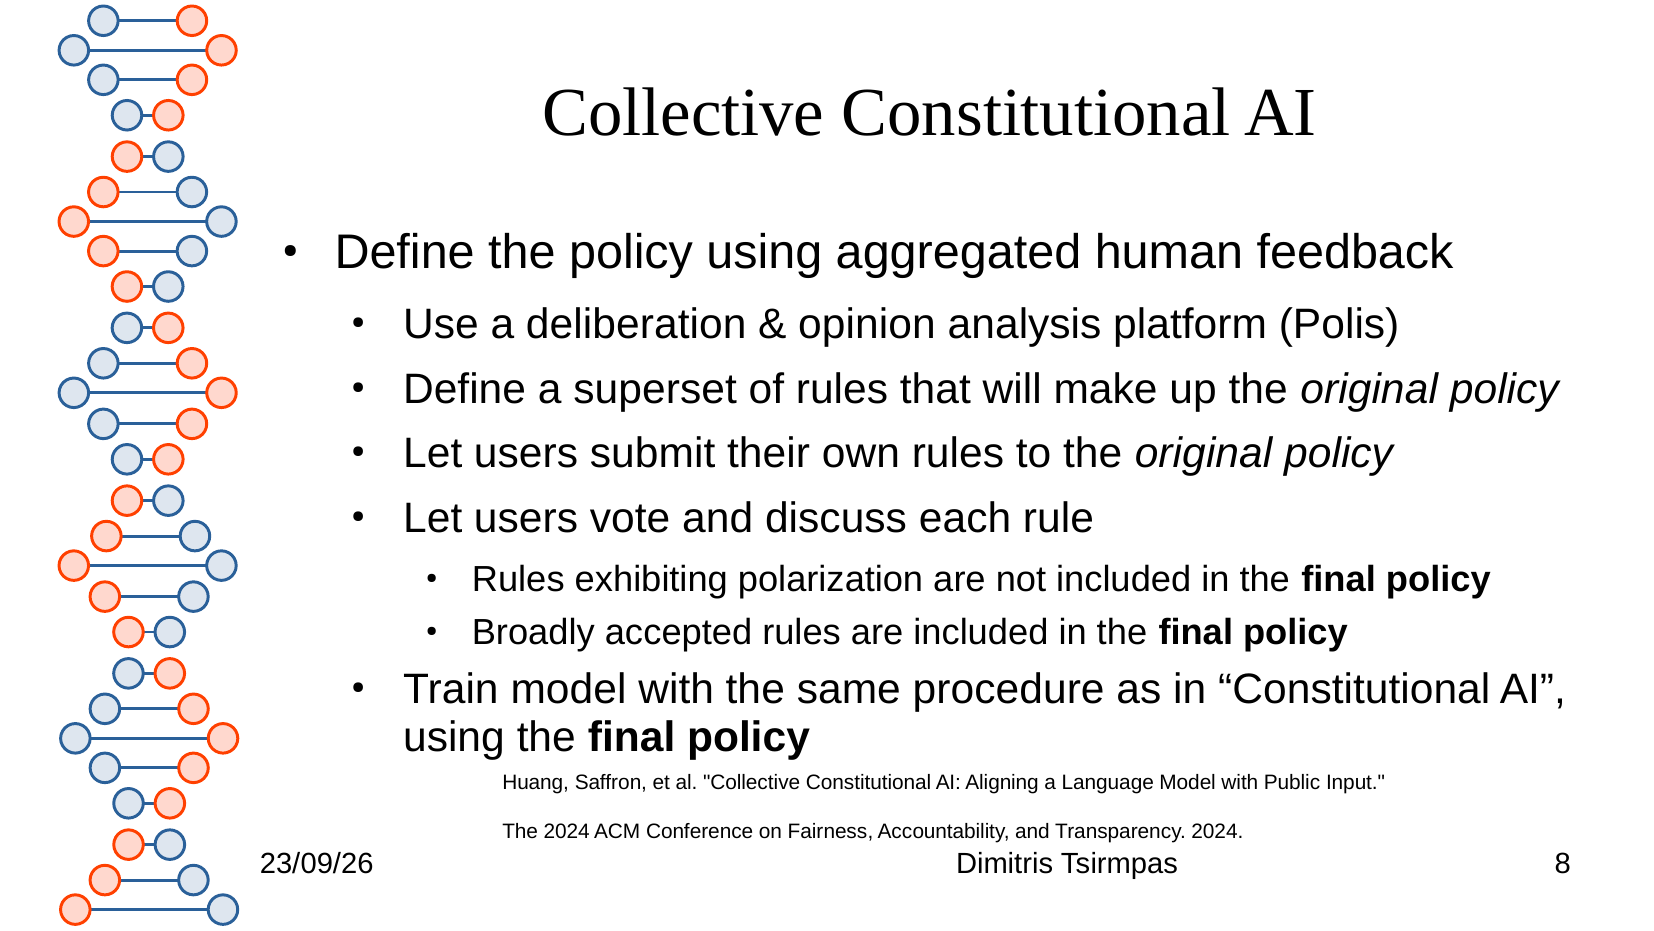

# Collective Constitutional AI
Define the policy using aggregated human feedback
Use a deliberation & opinion analysis platform (Polis)
Define a superset of rules that will make up the original policy
Let users submit their own rules to the original policy
Let users vote and discuss each rule
Rules exhibiting polarization are not included in the final policy
Broadly accepted rules are included in the final policy
Train model with the same procedure as in “Constitutional AI”, using the final policy
Huang, Saffron, et al. "Collective Constitutional AI: Aligning a Language Model with Public Input."
The 2024 ACM Conference on Fairness, Accountability, and Transparency. 2024.
Dimitris Tsirmpas
8